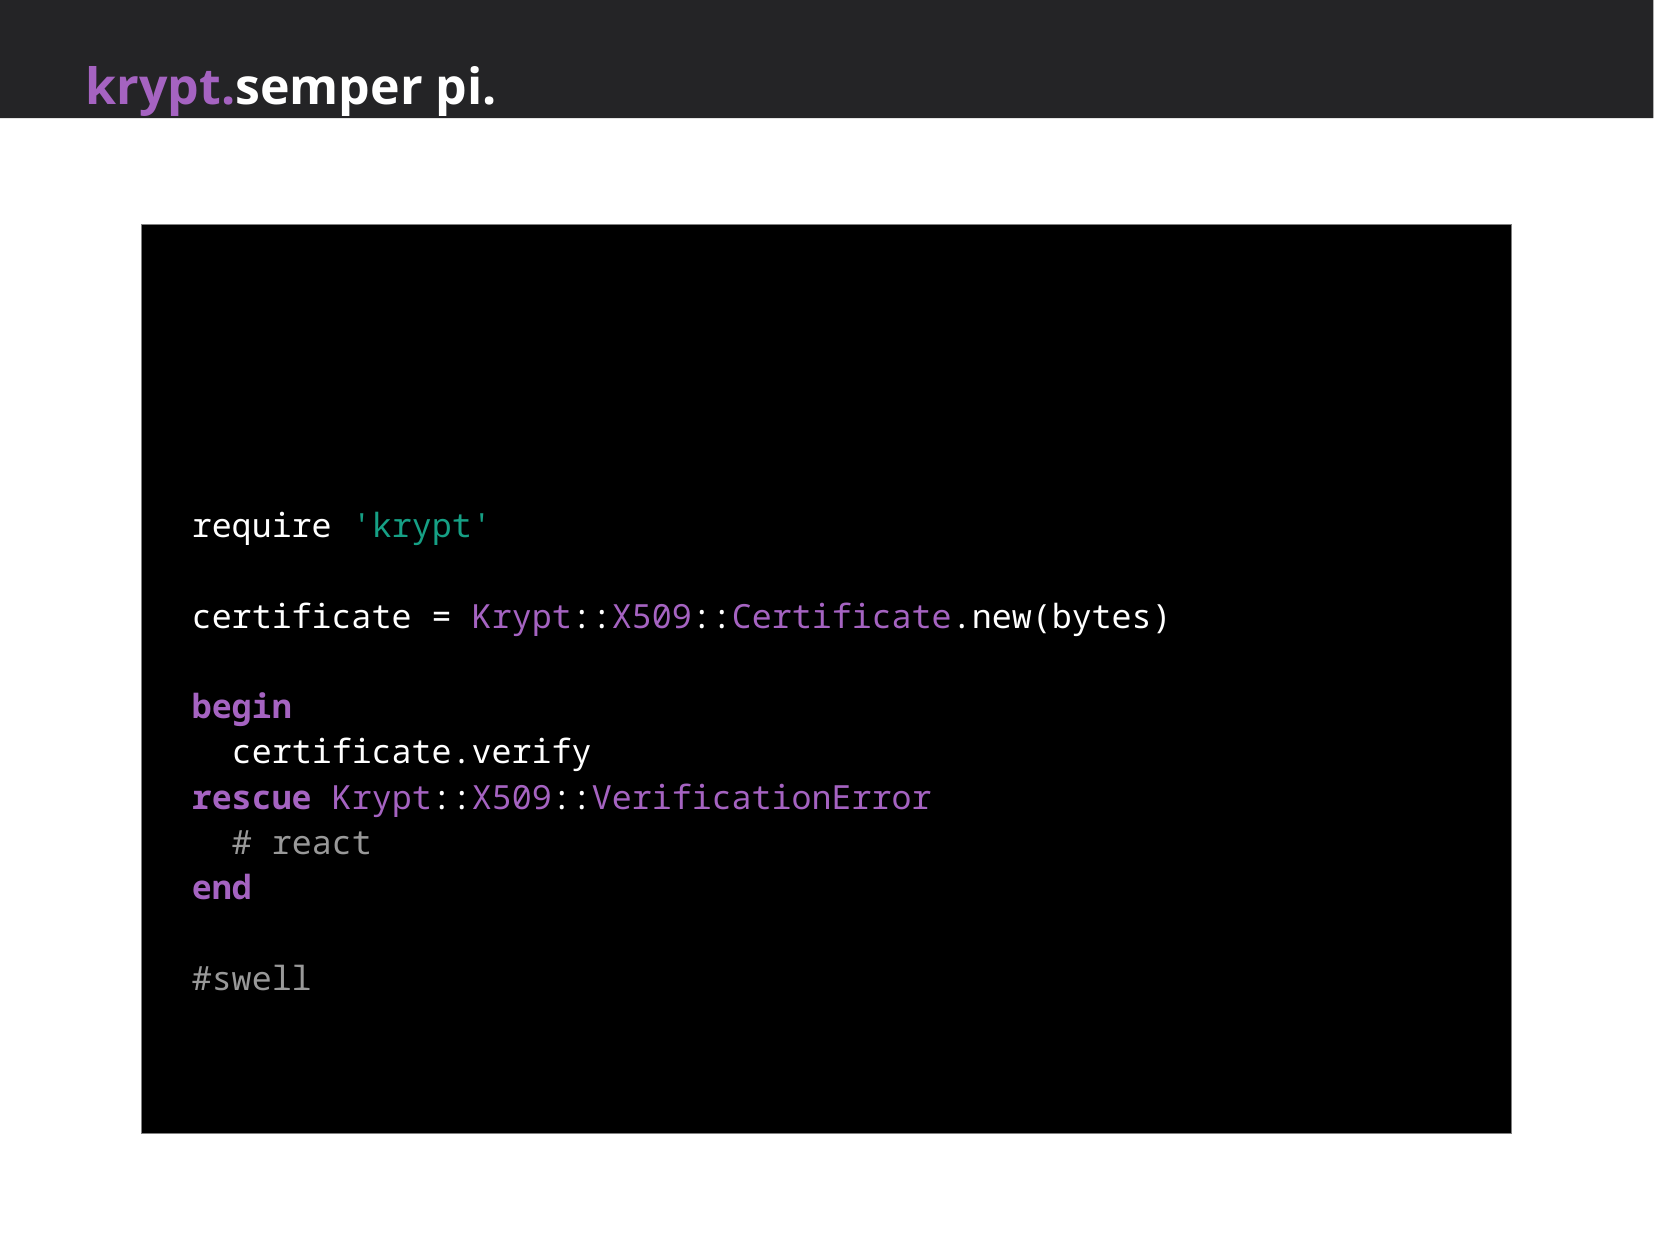

krypt.semper pi.
krypt first of all is a framework
require 'krypt'
certificate = Krypt::X509::Certificate.new(bytes)
begin
 certificate.verify
rescue Krypt::X509::VerificationError
 # react
end
#swell